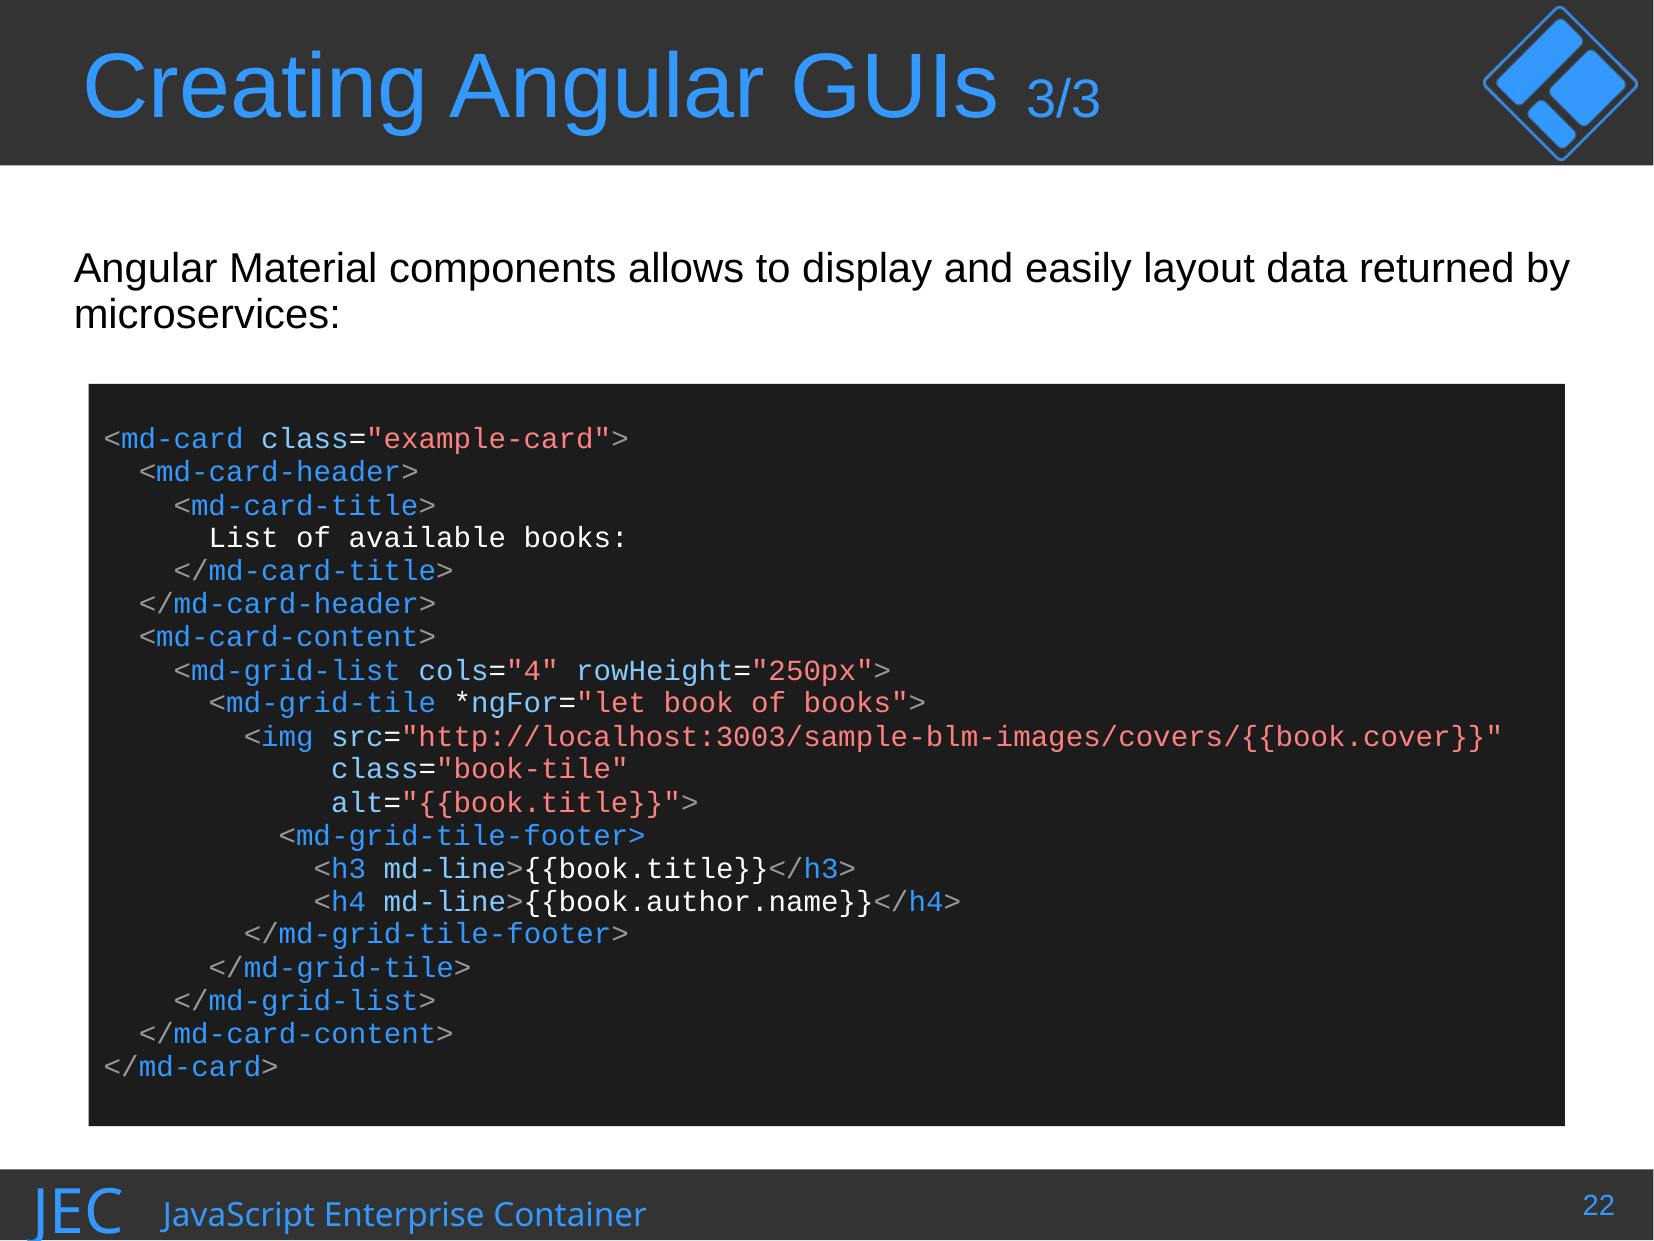

# Creating Angular GUIs 3/3
Angular Material components allows to display and easily layout data returned by microservices:
<md-card class="example-card">
 <md-card-header>
 <md-card-title>
 List of available books:
 </md-card-title>
 </md-card-header>
 <md-card-content>
 <md-grid-list cols="4" rowHeight="250px">
 <md-grid-tile *ngFor="let book of books">
 <img src="http://localhost:3003/sample-blm-images/covers/{{book.cover}}"
 class="book-tile"
 alt="{{book.title}}">
 <md-grid-tile-footer>
 <h3 md-line>{{book.title}}</h3>
 <h4 md-line>{{book.author.name}}</h4>
 </md-grid-tile-footer>
 </md-grid-tile>
 </md-grid-list>
 </md-card-content>
</md-card>
JEC
22
JavaScript Enterprise Container